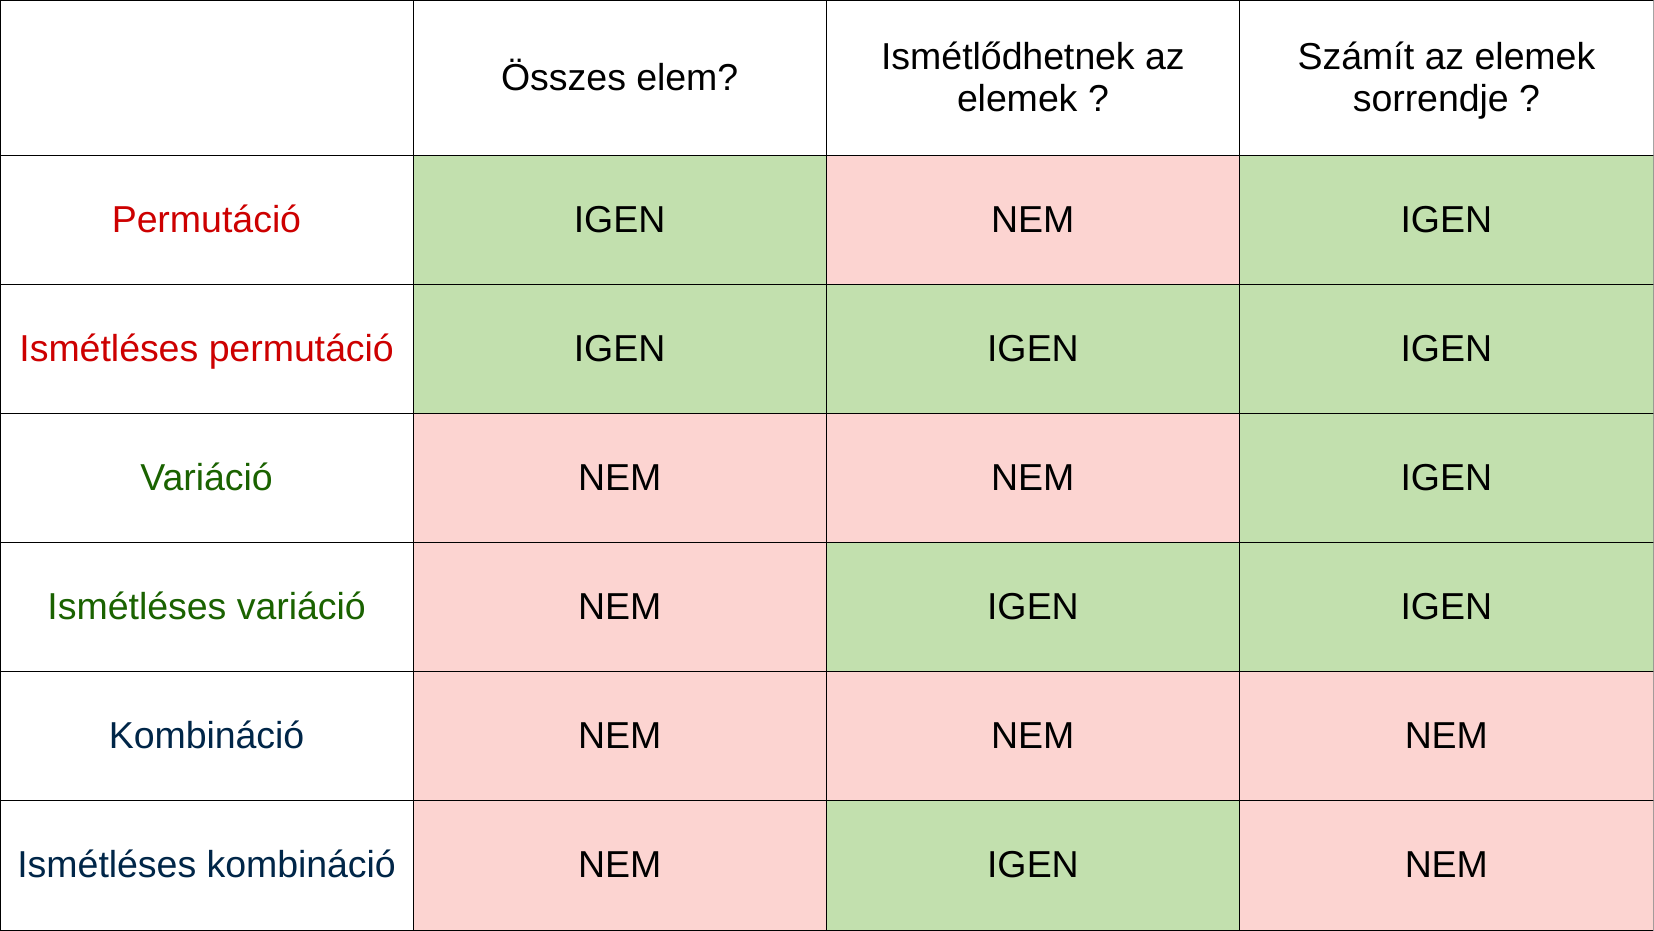

| | Összes elem? | Ismétlődhetnek az elemek ? | Számít az elemek sorrendje ? |
| --- | --- | --- | --- |
| Permutáció | IGEN | NEM | IGEN |
| Ismétléses permutáció | IGEN | IGEN | IGEN |
| Variáció | NEM | NEM | IGEN |
| Ismétléses variáció | NEM | IGEN | IGEN |
| Kombináció | NEM | NEM | NEM |
| Ismétléses kombináció | NEM | IGEN | NEM |
#